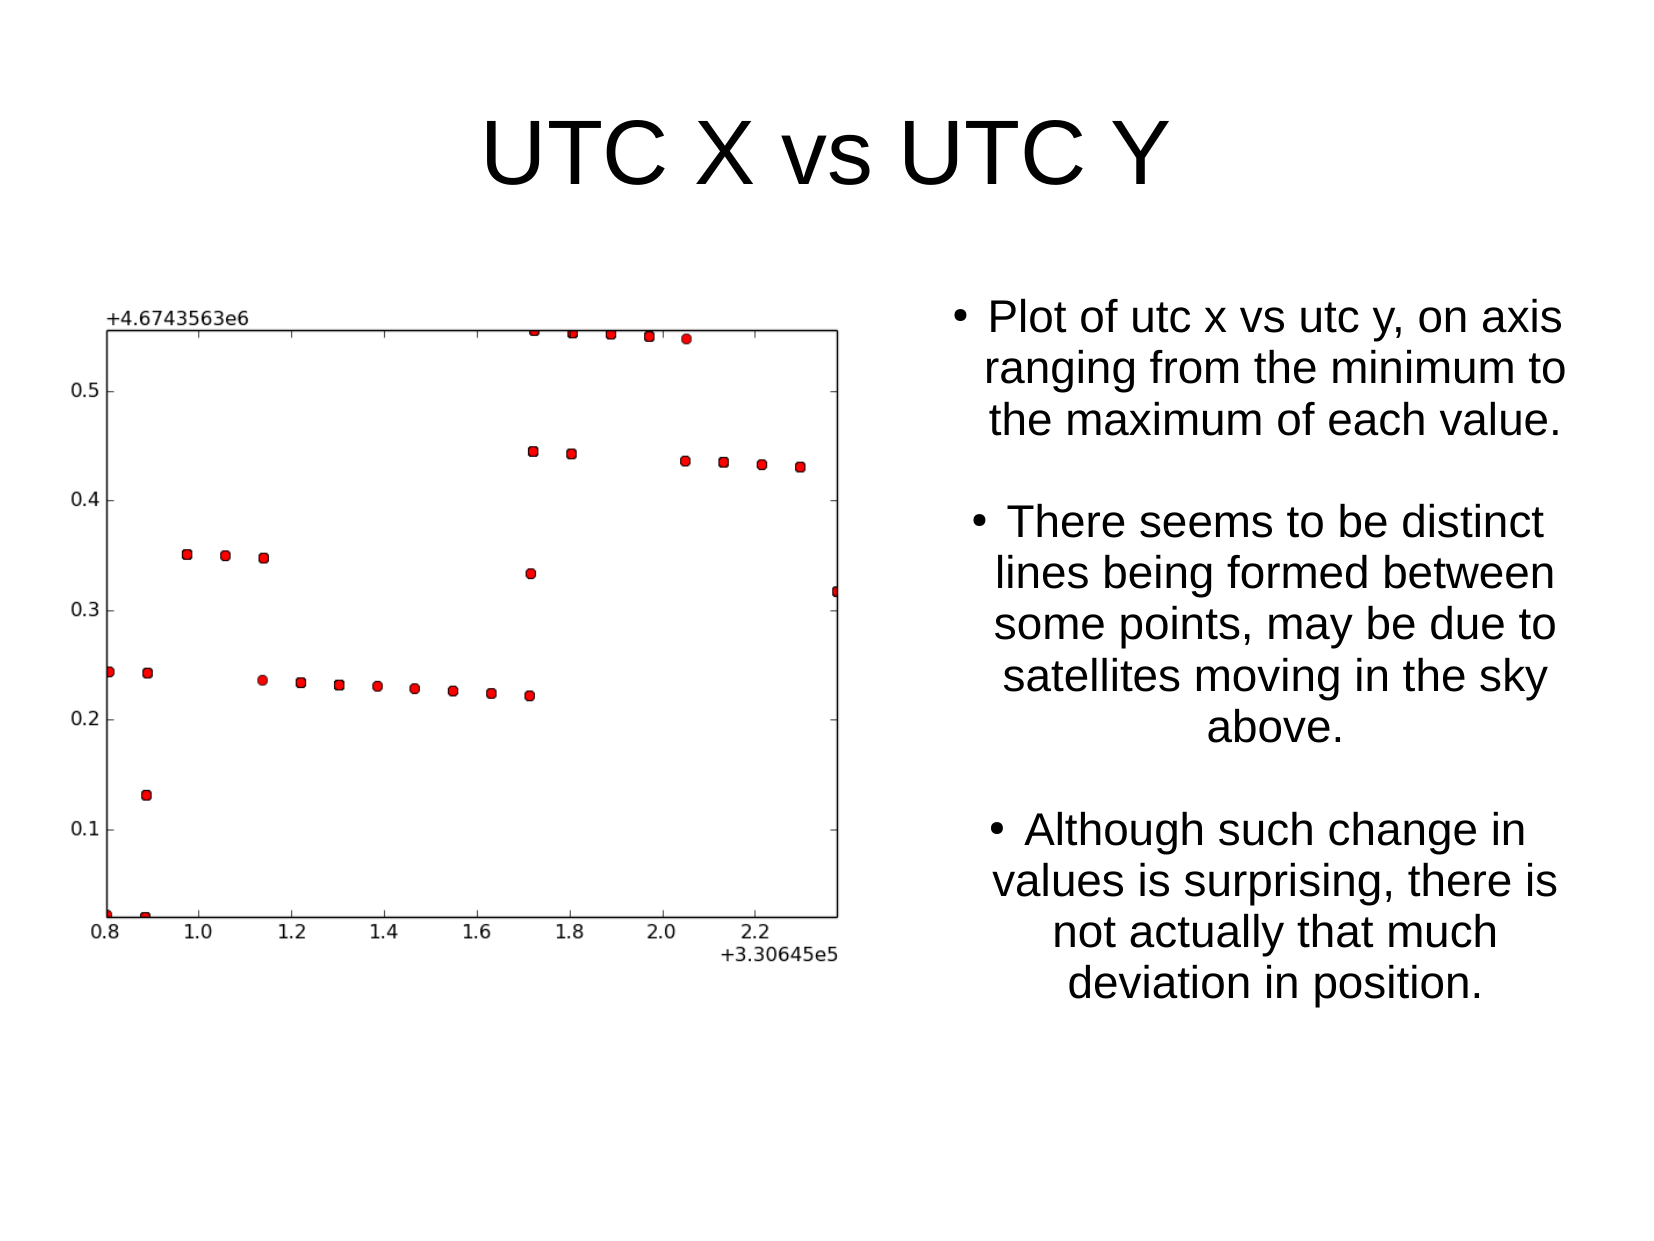

# UTC X vs UTC Y
Plot of utc x vs utc y, on axis ranging from the minimum to the maximum of each value.
There seems to be distinct lines being formed between some points, may be due to satellites moving in the sky above.
Although such change in values is surprising, there is not actually that much deviation in position.